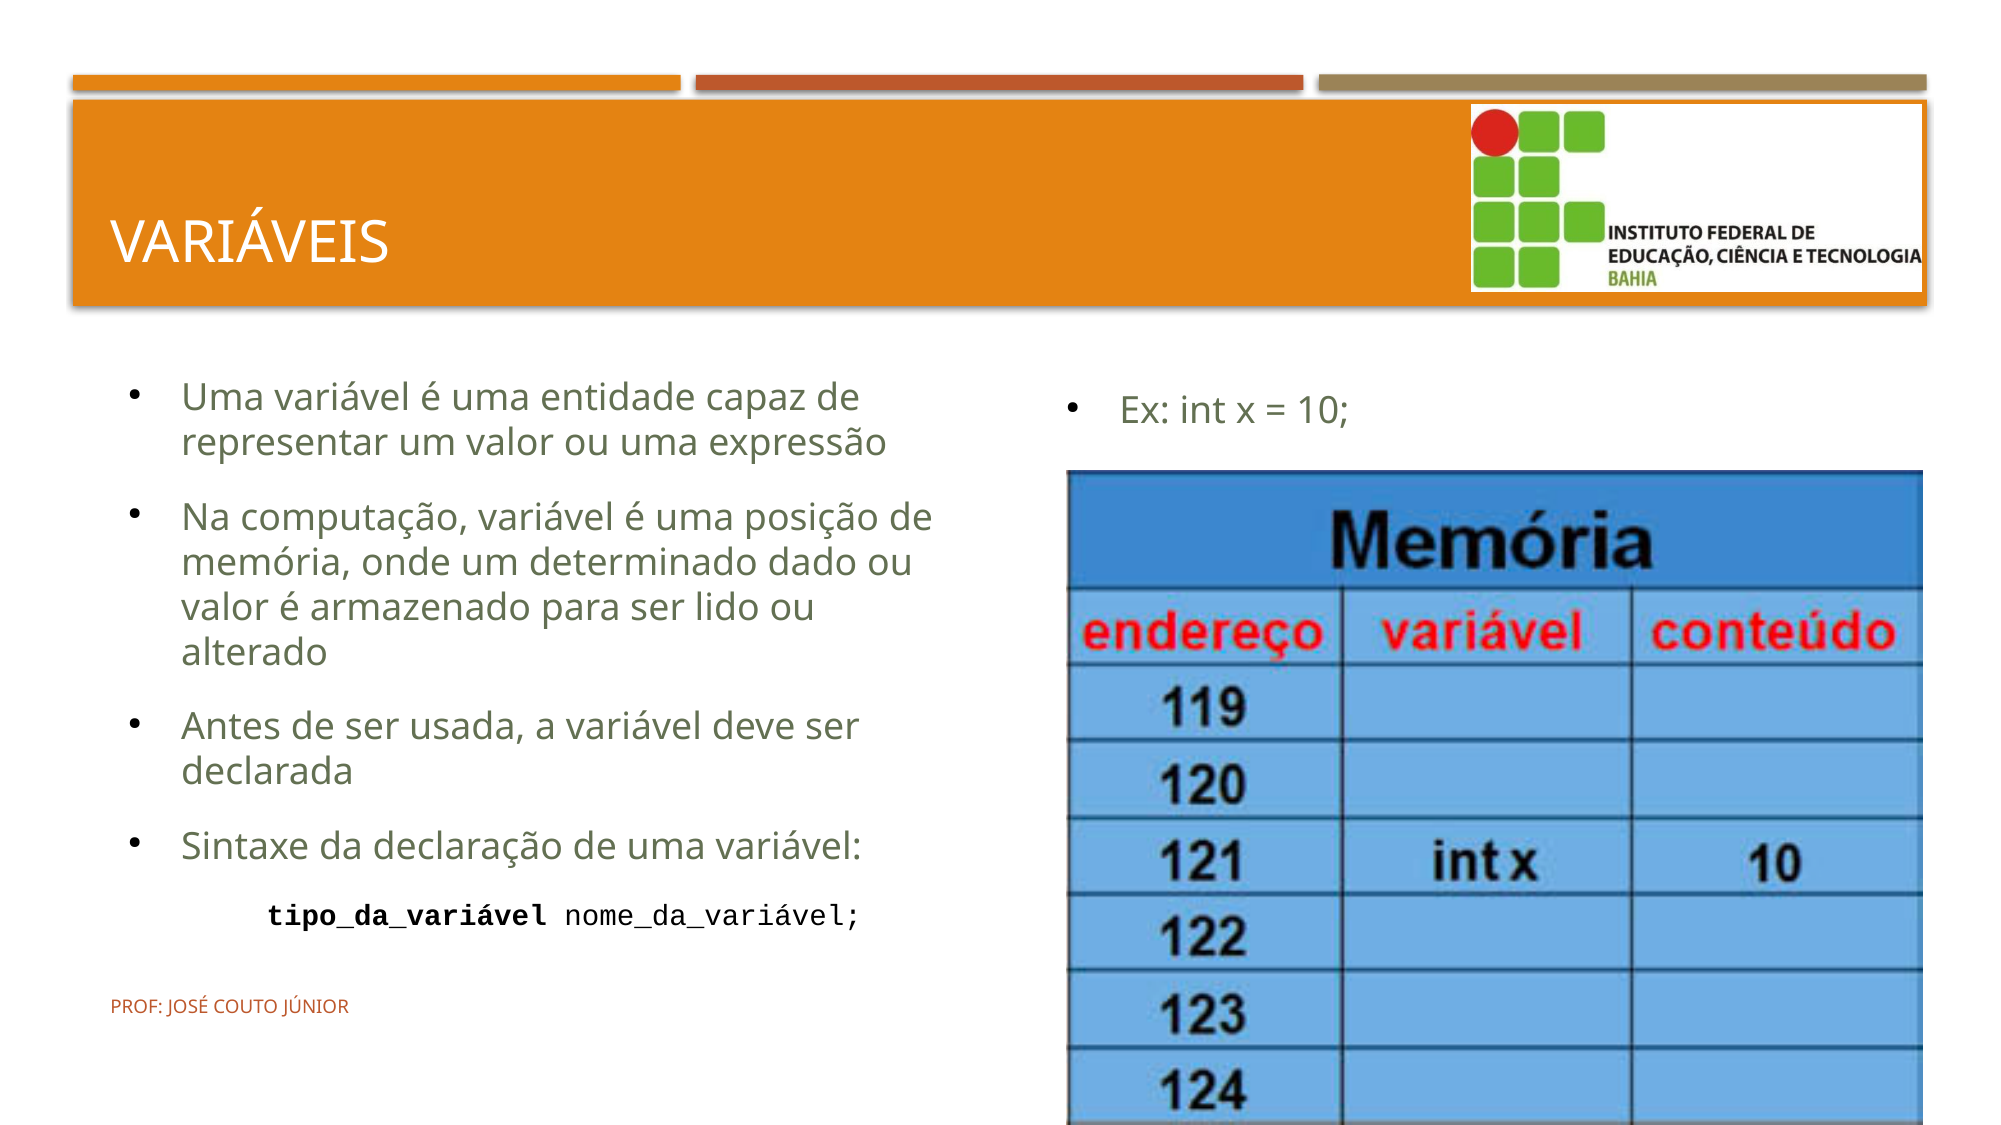

# Variáveis
Uma variável é uma entidade capaz de representar um valor ou uma expressão
Na computação, variável é uma posição de memória, onde um determinado dado ou valor é armazenado para ser lido ou alterado
Antes de ser usada, a variável deve ser declarada
Sintaxe da declaração de uma variável:
tipo_da_variável nome_da_variável;
Ex: int x = 10;
Prof: José Couto Júnior
8